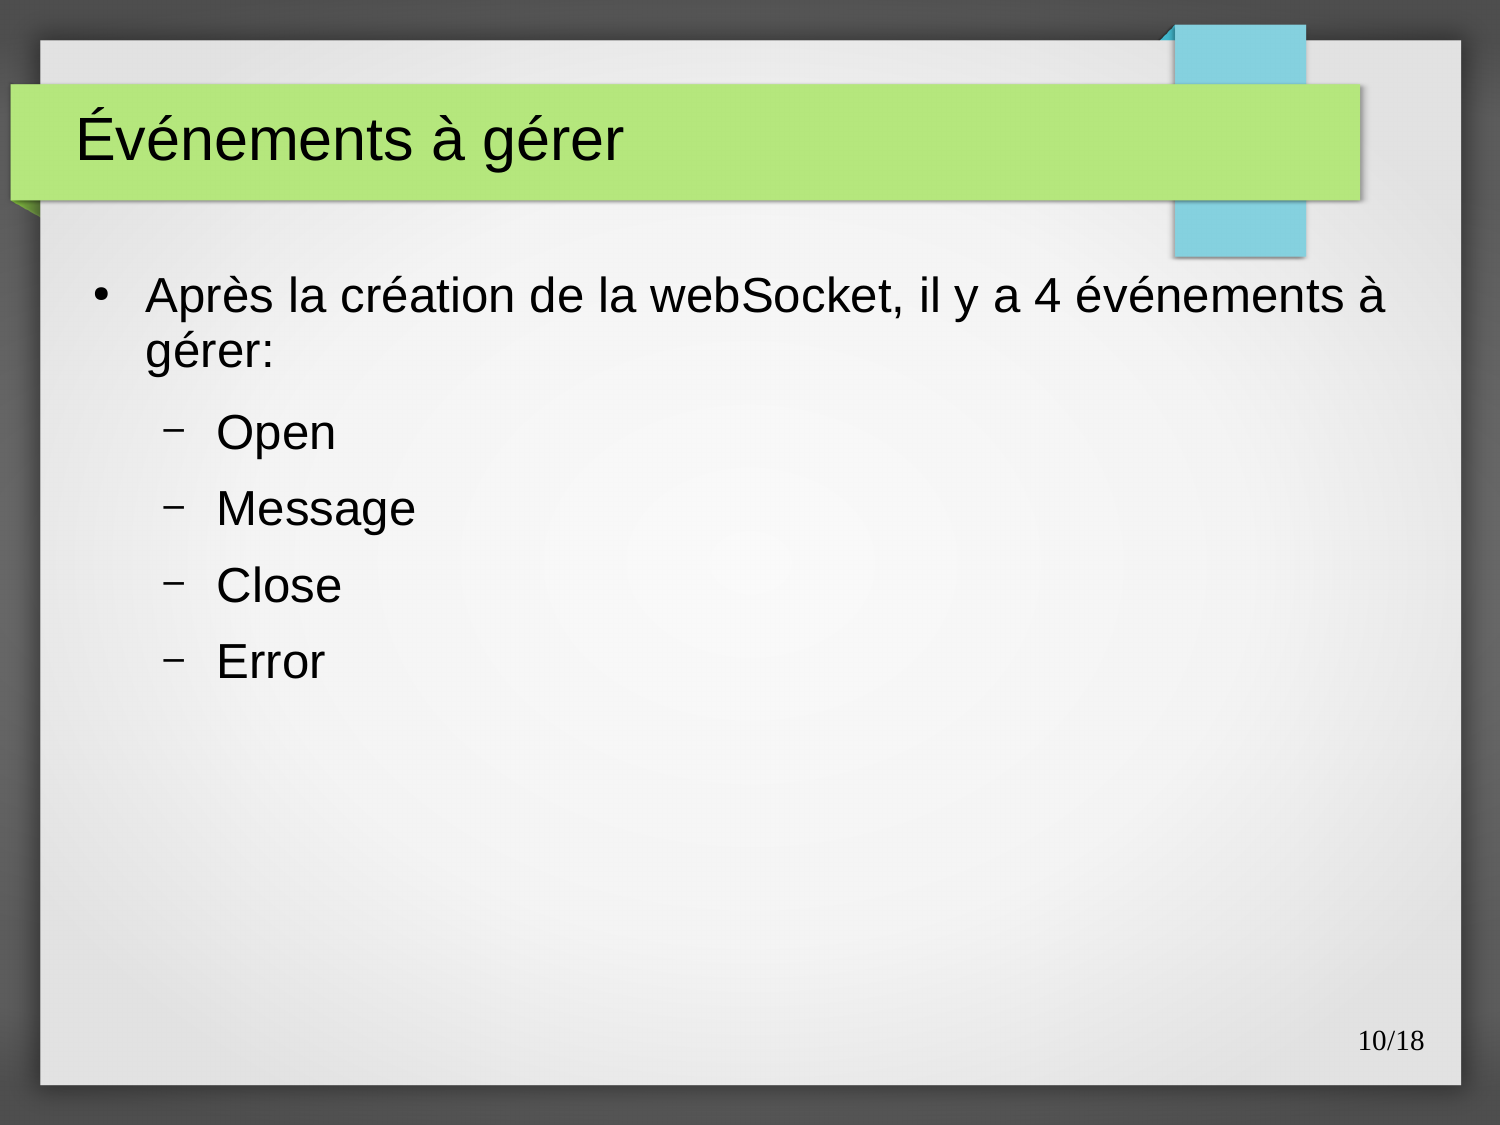

# Événements à gérer
Après la création de la webSocket, il y a 4 événements à gérer:
Open
Message
Close
Error
10